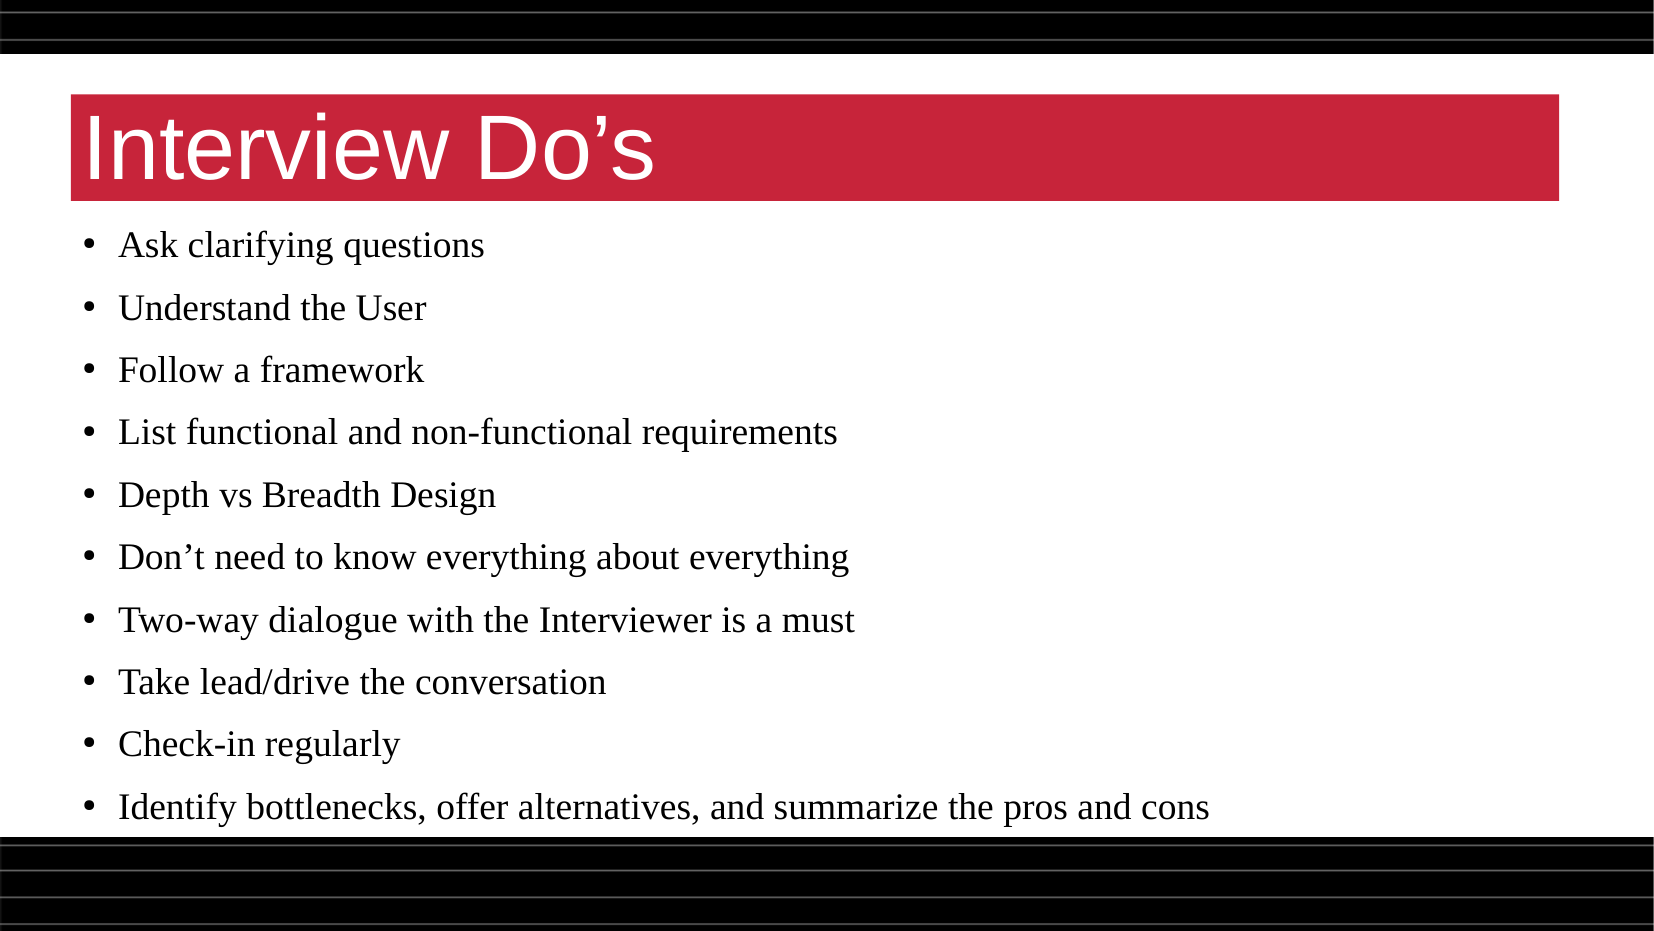

# Interview Do’s
Ask clarifying questions
Understand the User
Follow a framework
List functional and non-functional requirements
Depth vs Breadth Design
Don’t need to know everything about everything
Two-way dialogue with the Interviewer is a must
Take lead/drive the conversation
Check-in regularly
Identify bottlenecks, offer alternatives, and summarize the pros and cons